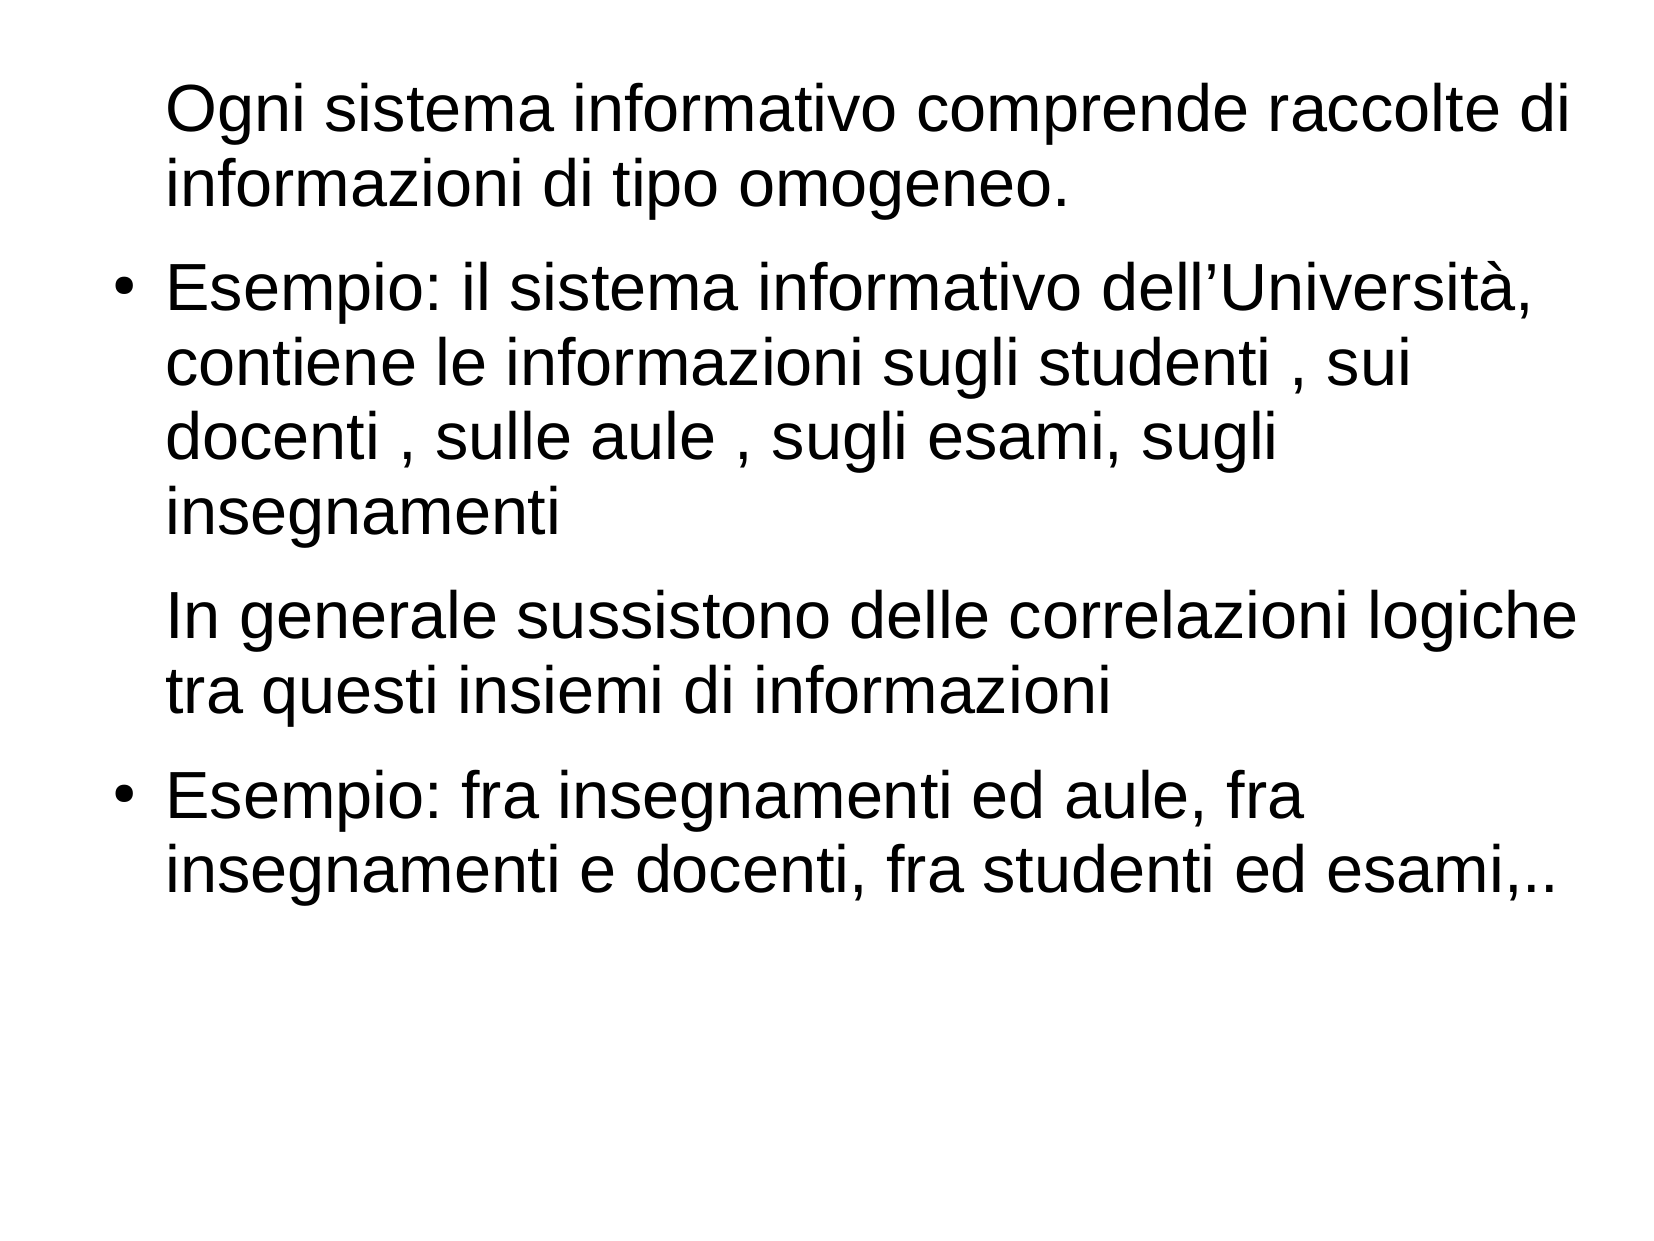

# Ogni sistema informativo comprende raccolte di informazioni di tipo omogeneo.
Esempio: il sistema informativo dell’Università, contiene le informazioni sugli studenti , sui docenti , sulle aule , sugli esami, sugli insegnamenti
In generale sussistono delle correlazioni logiche tra questi insiemi di informazioni
Esempio: fra insegnamenti ed aule, fra insegnamenti e docenti, fra studenti ed esami,..